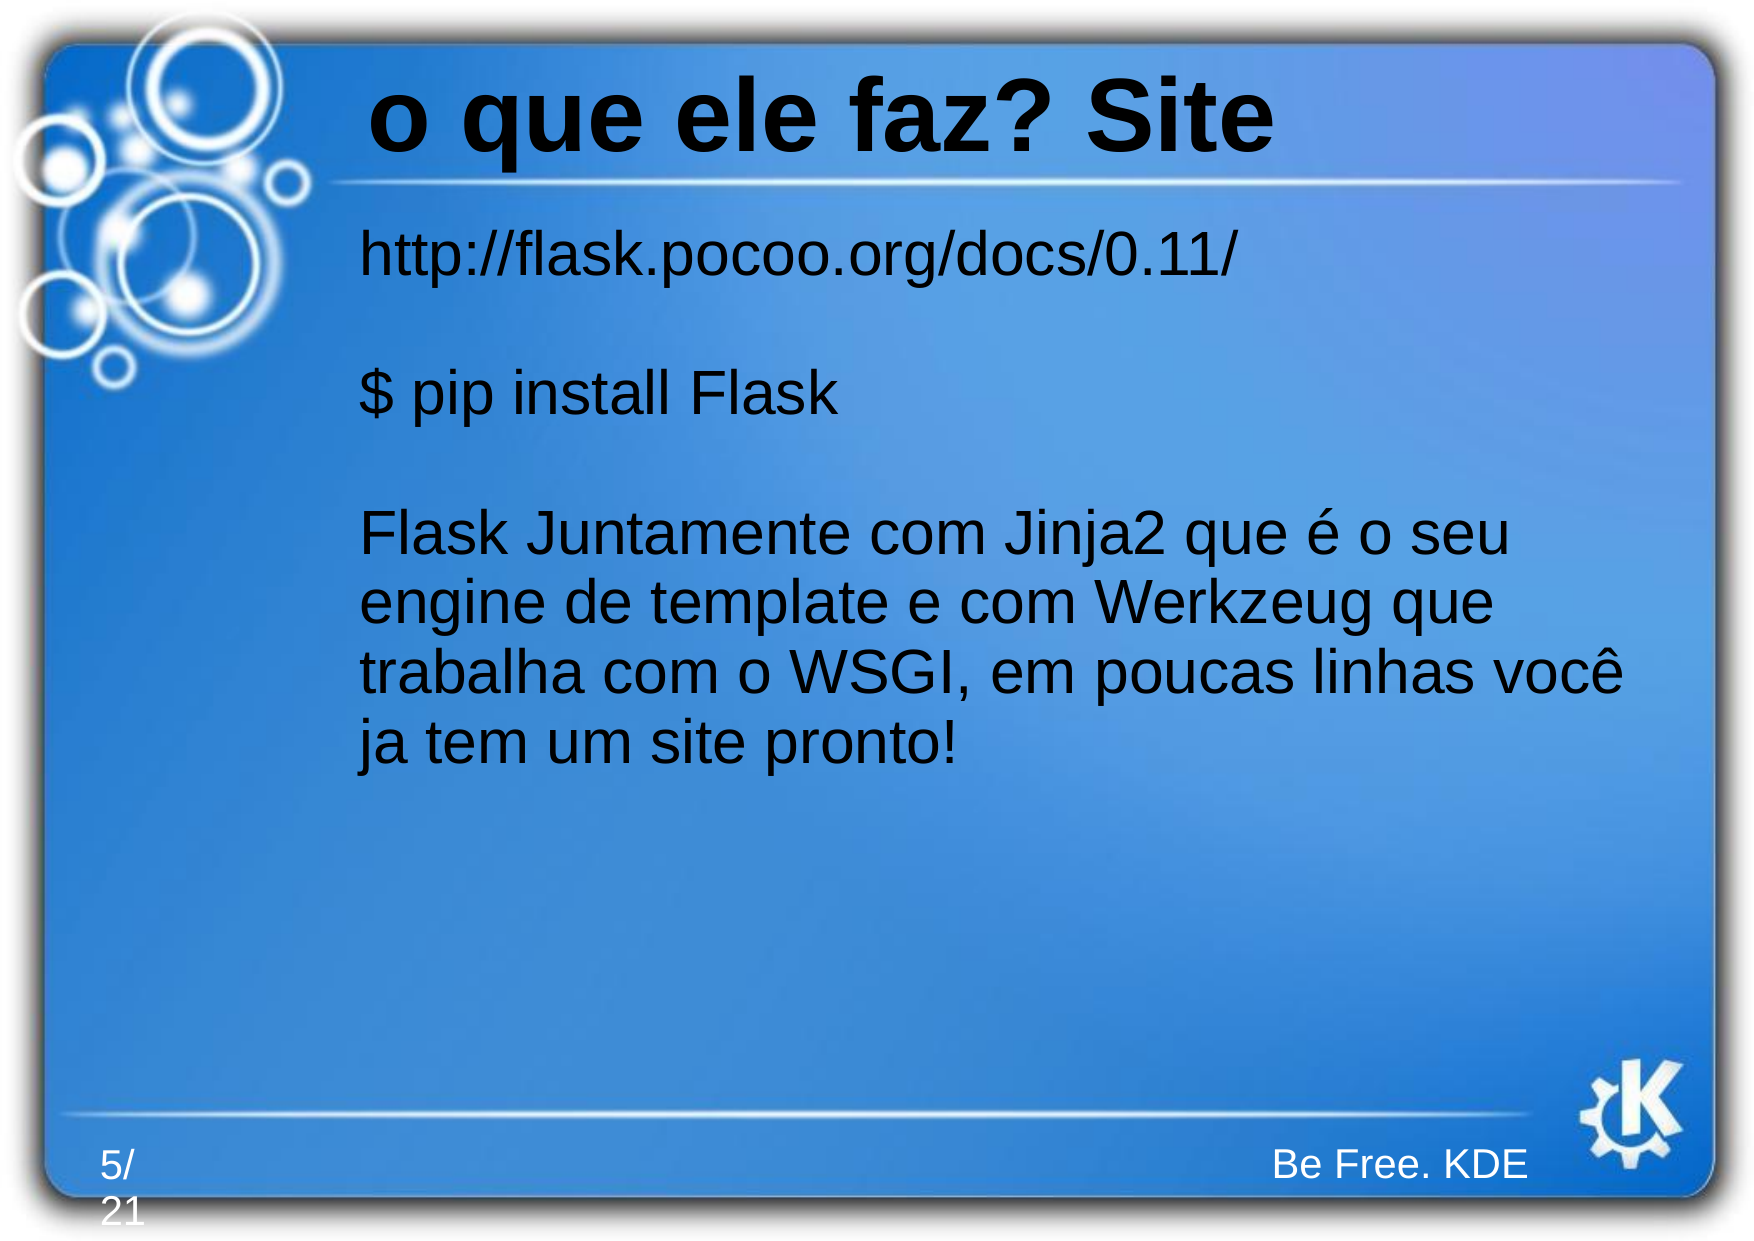

o que ele faz? Site
http://flask.pocoo.org/docs/0.11/
$ pip install Flask
Flask Juntamente com Jinja2 que é o seu engine de template e com Werkzeug que trabalha com o WSGI, em poucas linhas você ja tem um site pronto!